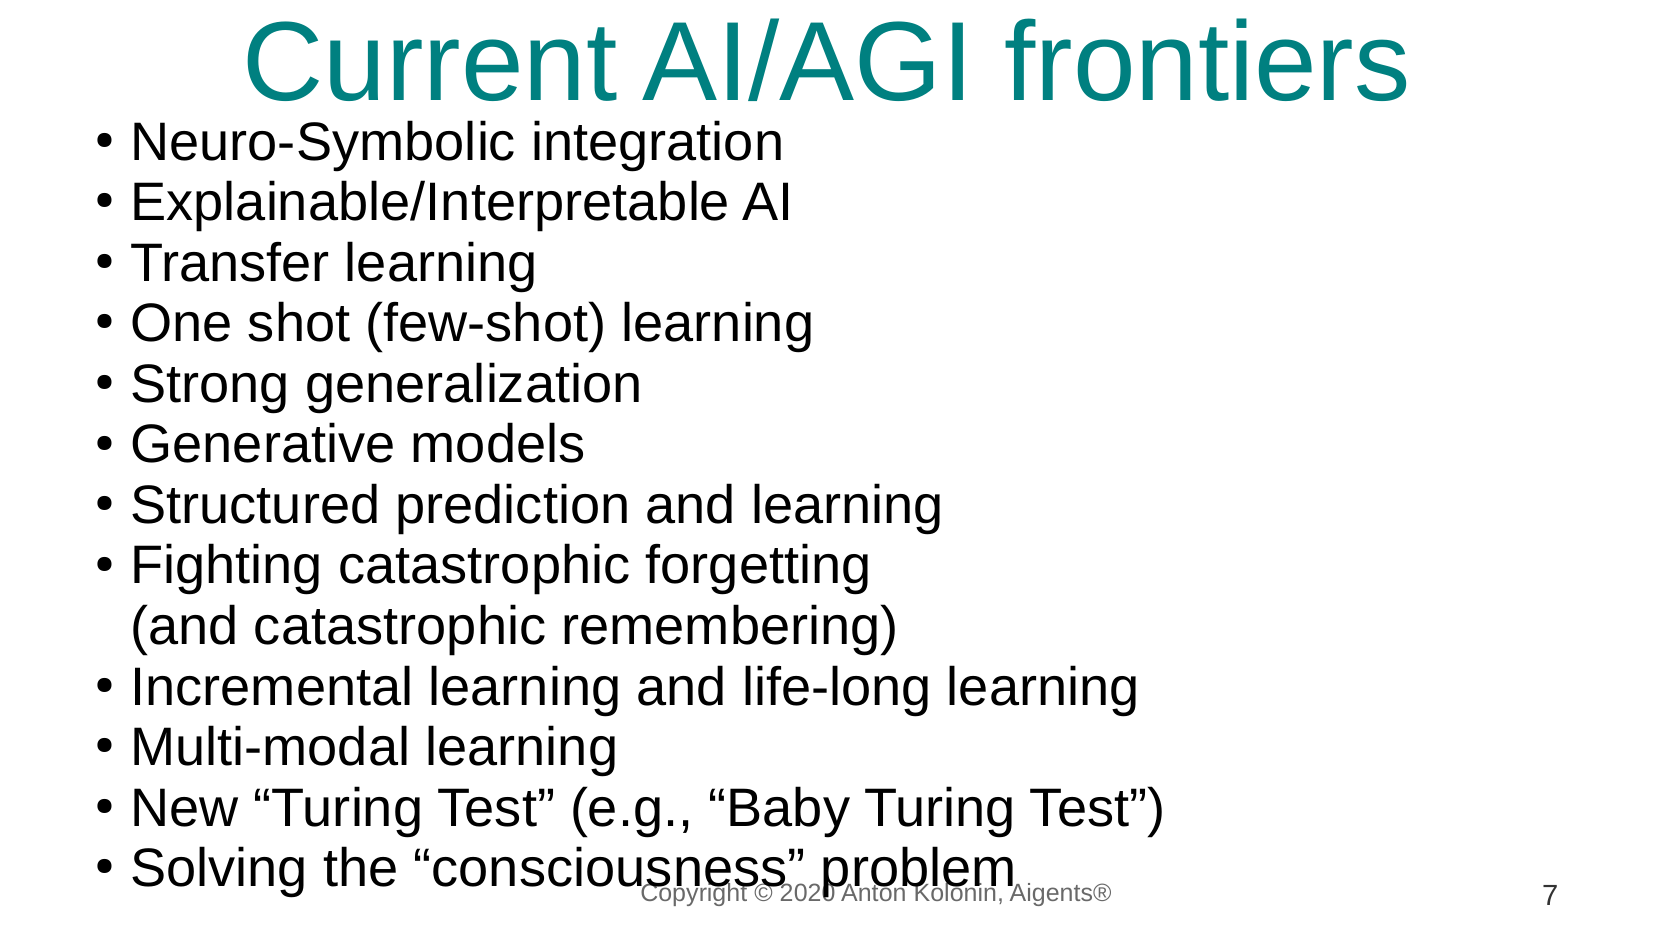

Current AI/AGI frontiers
Neuro-Symbolic integration
Explainable/Interpretable AI
Transfer learning
One shot (few-shot) learning
Strong generalization
Generative models
Structured prediction and learning
Fighting catastrophic forgetting
(and catastrophic remembering)
Incremental learning and life-long learning
Multi-modal learning
New “Turing Test” (e.g., “Baby Turing Test”)
Solving the “consciousness” problem
Copyright © 2020 Anton Kolonin, Aigents®
7